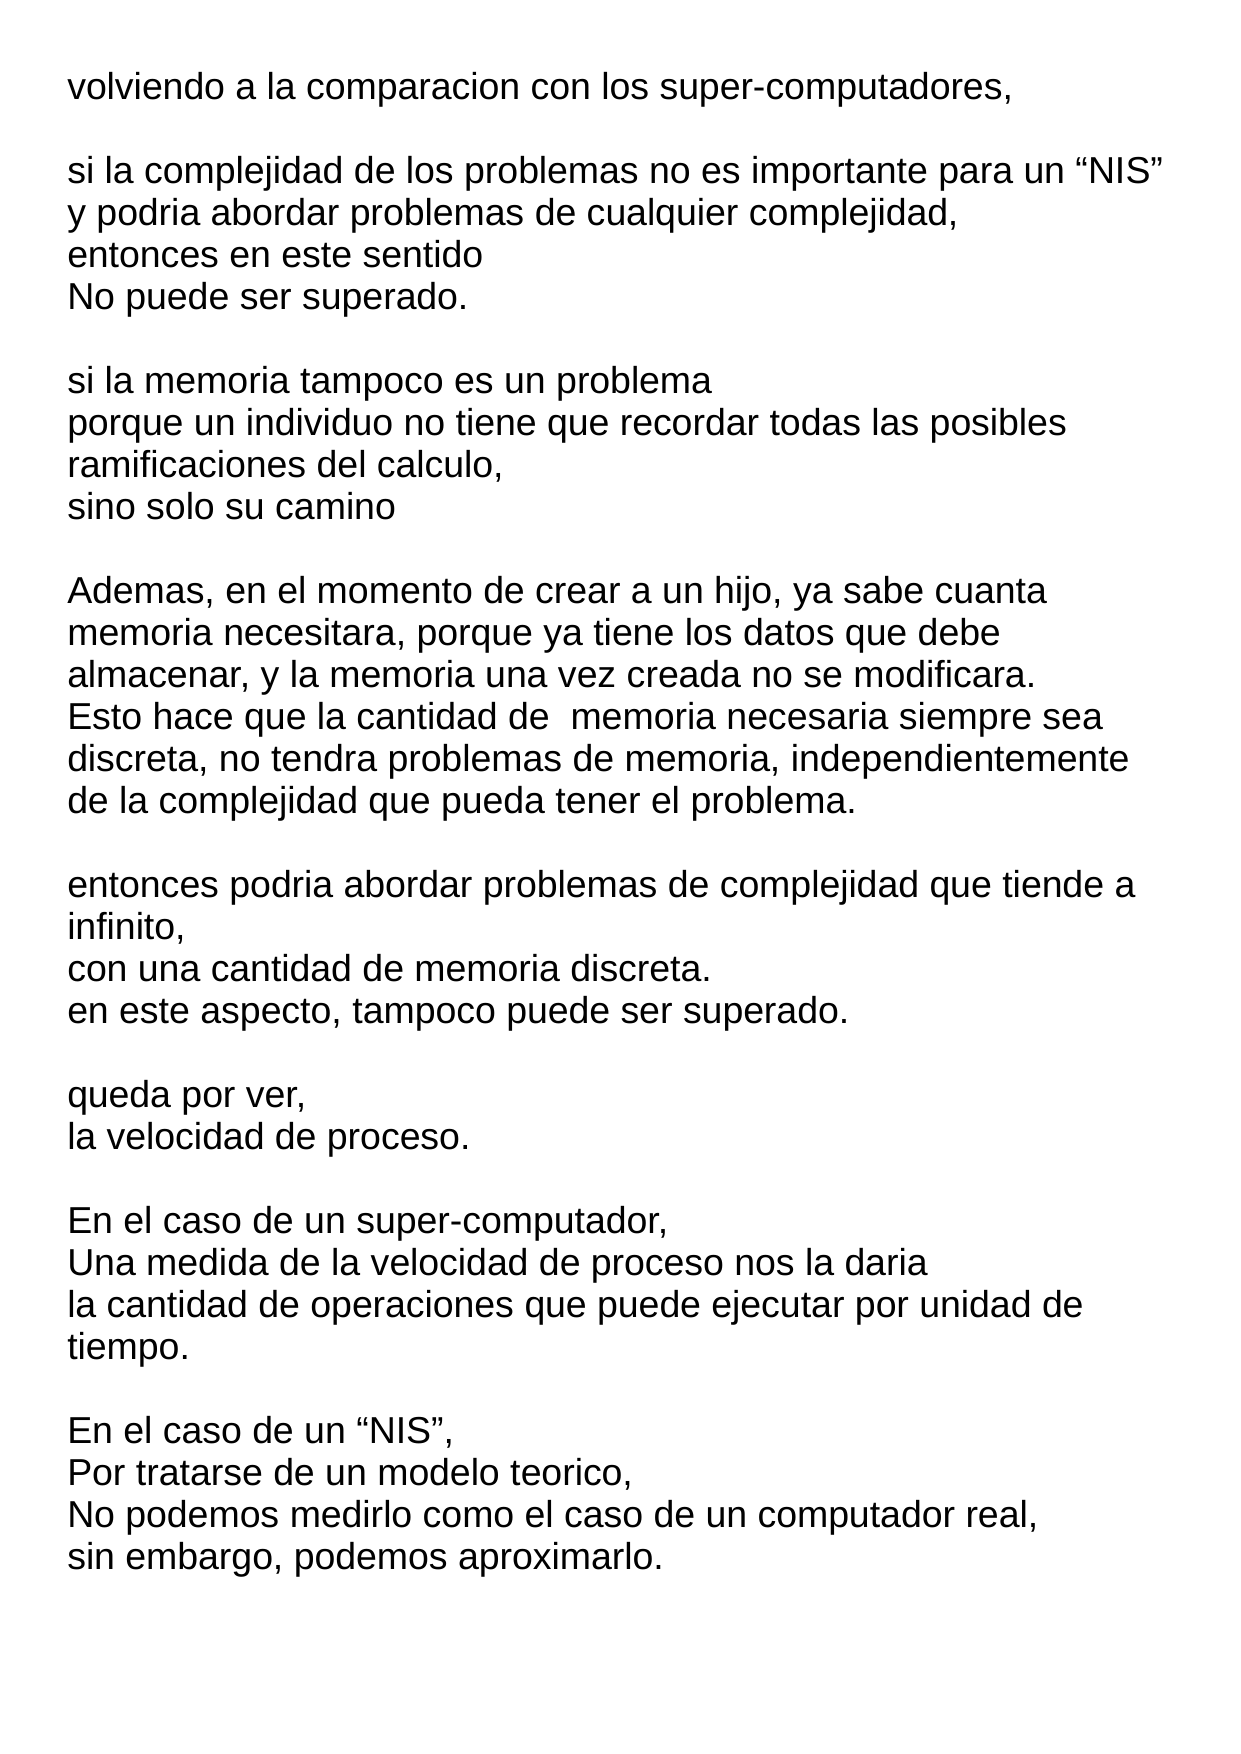

volviendo a la comparacion con los super-computadores,
si la complejidad de los problemas no es importante para un “NIS”
y podria abordar problemas de cualquier complejidad,
entonces en este sentido
No puede ser superado.
si la memoria tampoco es un problema
porque un individuo no tiene que recordar todas las posibles ramificaciones del calculo,
sino solo su camino
Ademas, en el momento de crear a un hijo, ya sabe cuanta memoria necesitara, porque ya tiene los datos que debe almacenar, y la memoria una vez creada no se modificara.
Esto hace que la cantidad de memoria necesaria siempre sea discreta, no tendra problemas de memoria, independientemente de la complejidad que pueda tener el problema.
entonces podria abordar problemas de complejidad que tiende a infinito,
con una cantidad de memoria discreta.
en este aspecto, tampoco puede ser superado.
queda por ver,
la velocidad de proceso.
En el caso de un super-computador,
Una medida de la velocidad de proceso nos la daria
la cantidad de operaciones que puede ejecutar por unidad de tiempo.
En el caso de un “NIS”,
Por tratarse de un modelo teorico,
No podemos medirlo como el caso de un computador real,
sin embargo, podemos aproximarlo.